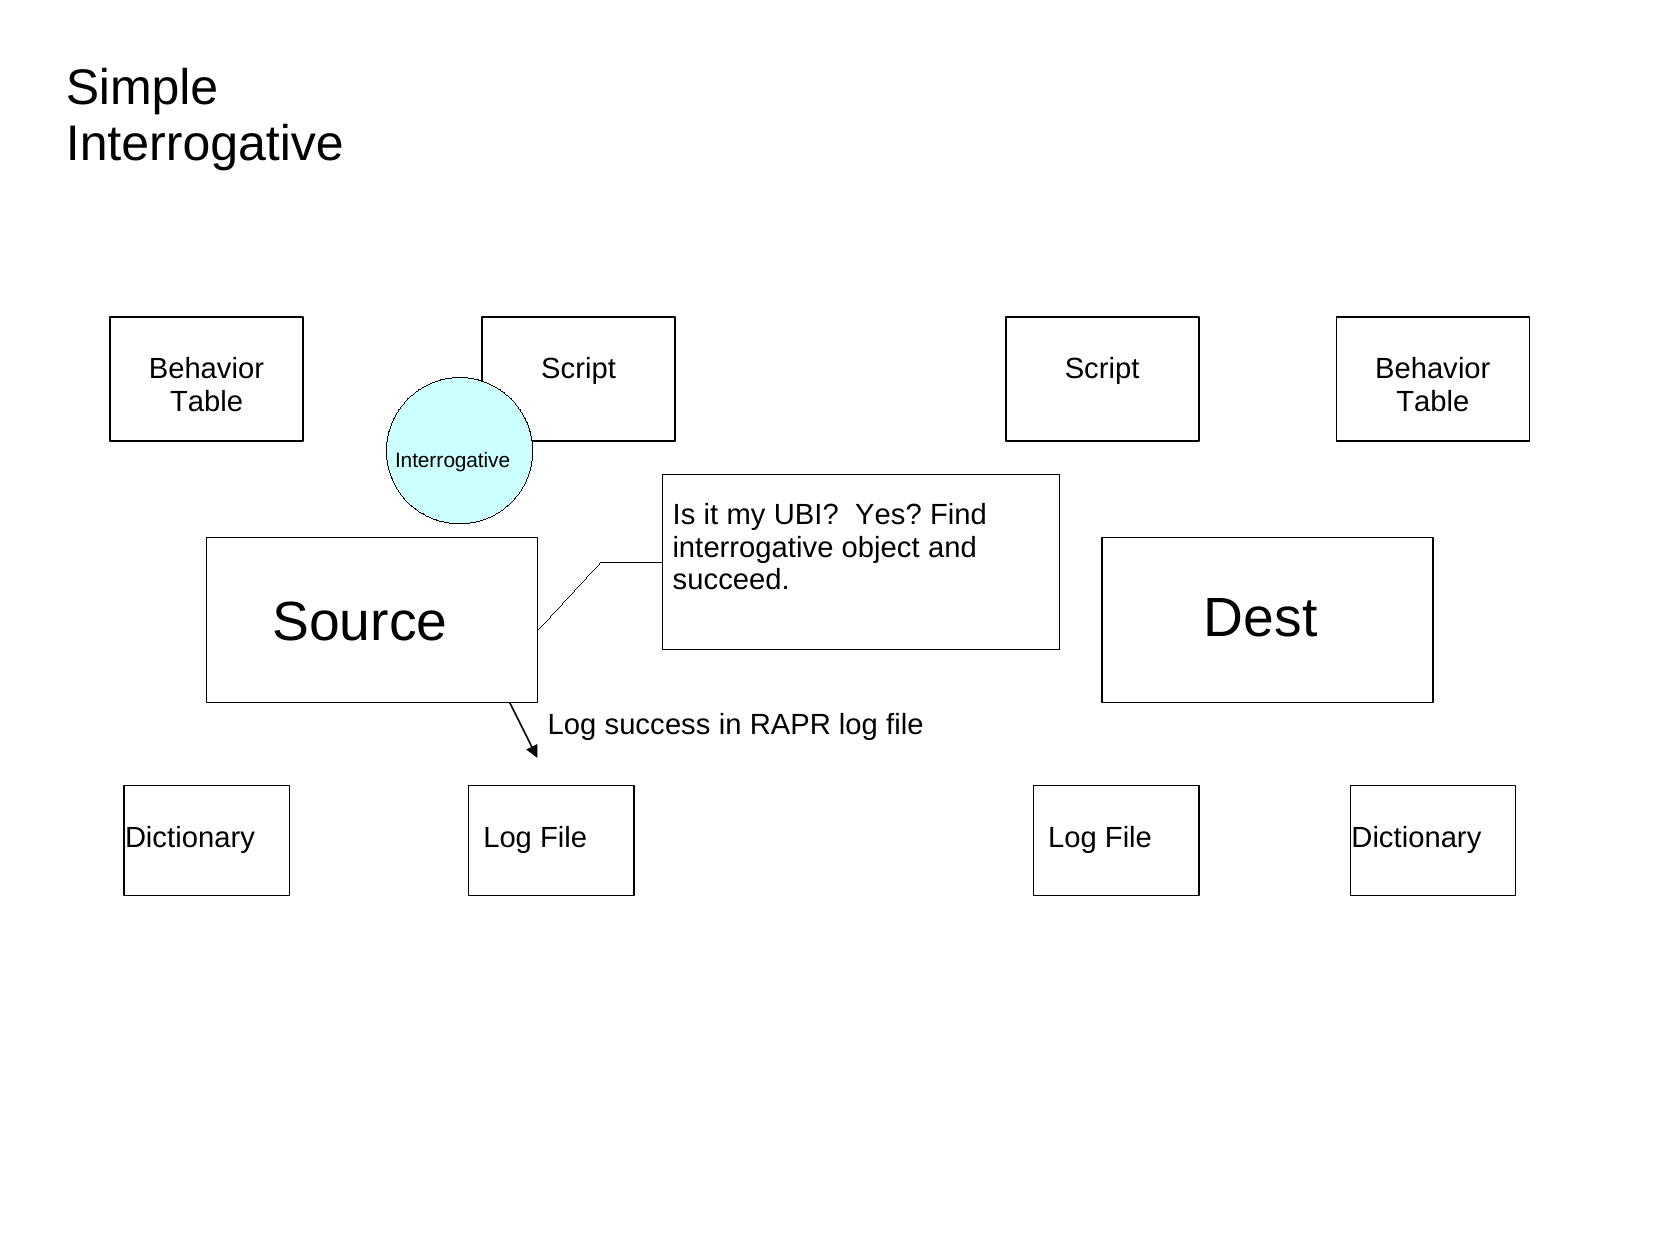

#
Simple
Interrogative
Behavior Table
Script
Script
Behavior Table
Interrogative
Is it my UBI? Yes? Find interrogative object and succeed.
Dest
Source
Log success in RAPR log file
Dictionary
Log File
Log File
Dictionary